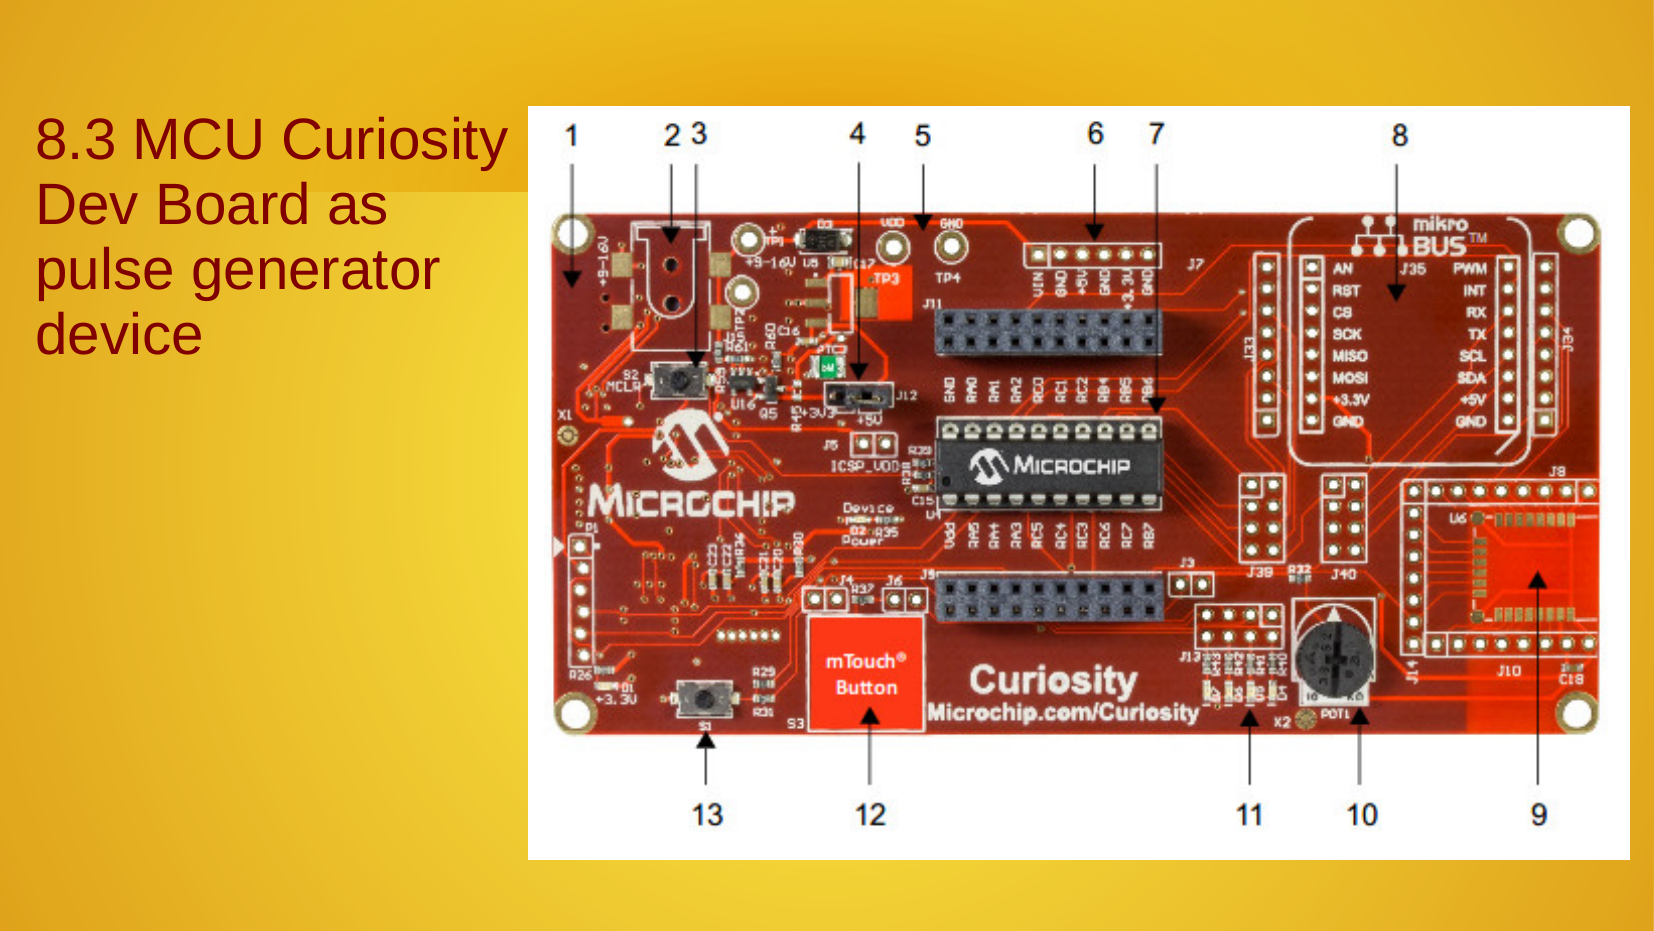

# 8.3 MCU Curiosity Dev Board as pulse generator device